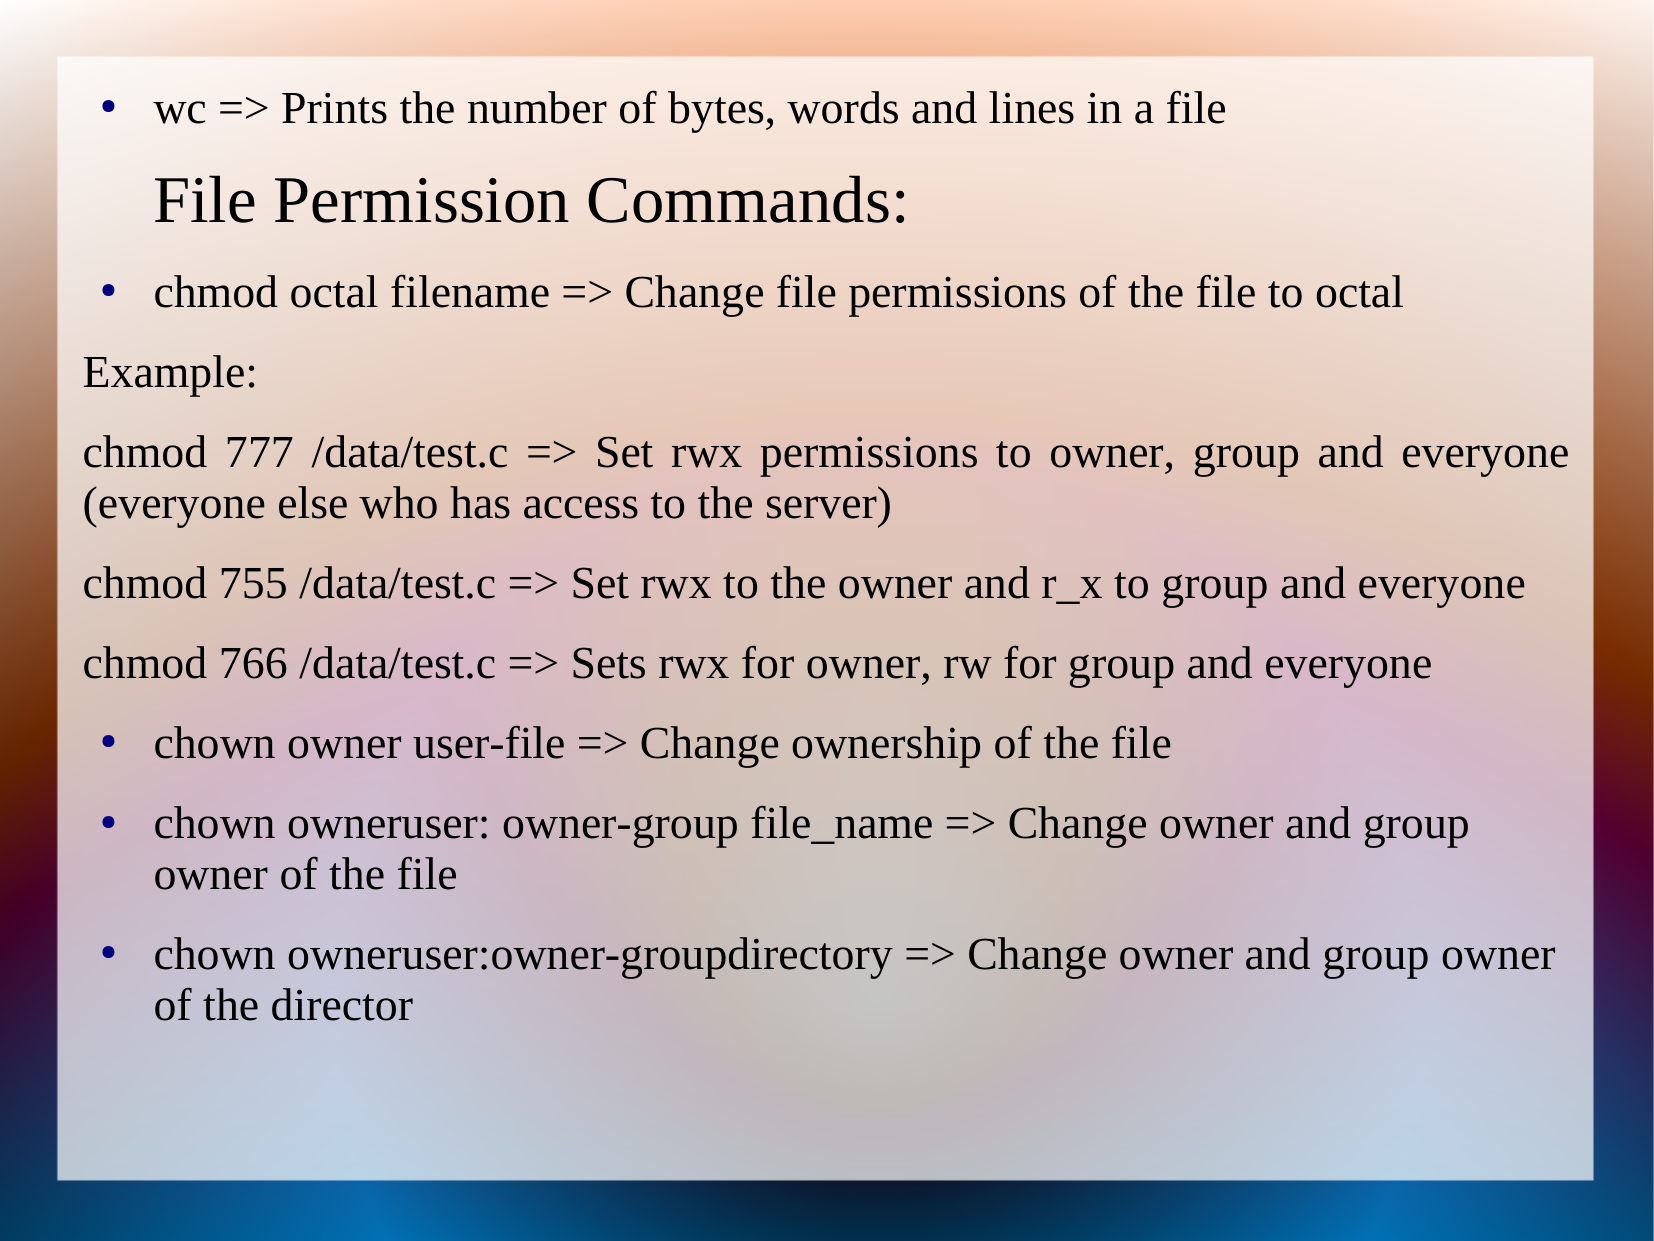

#
wc => Prints the number of bytes, words and lines in a file
File Permission Commands:
chmod octal filename => Change file permissions of the file to octal
Example:
chmod 777 /data/test.c => Set rwx permissions to owner, group and everyone (everyone else who has access to the server)
chmod 755 /data/test.c => Set rwx to the owner and r_x to group and everyone
chmod 766 /data/test.c => Sets rwx for owner, rw for group and everyone
chown owner user-file => Change ownership of the file
chown owneruser: owner-group file_name => Change owner and group owner of the file
chown owneruser:owner-groupdirectory => Change owner and group owner of the director